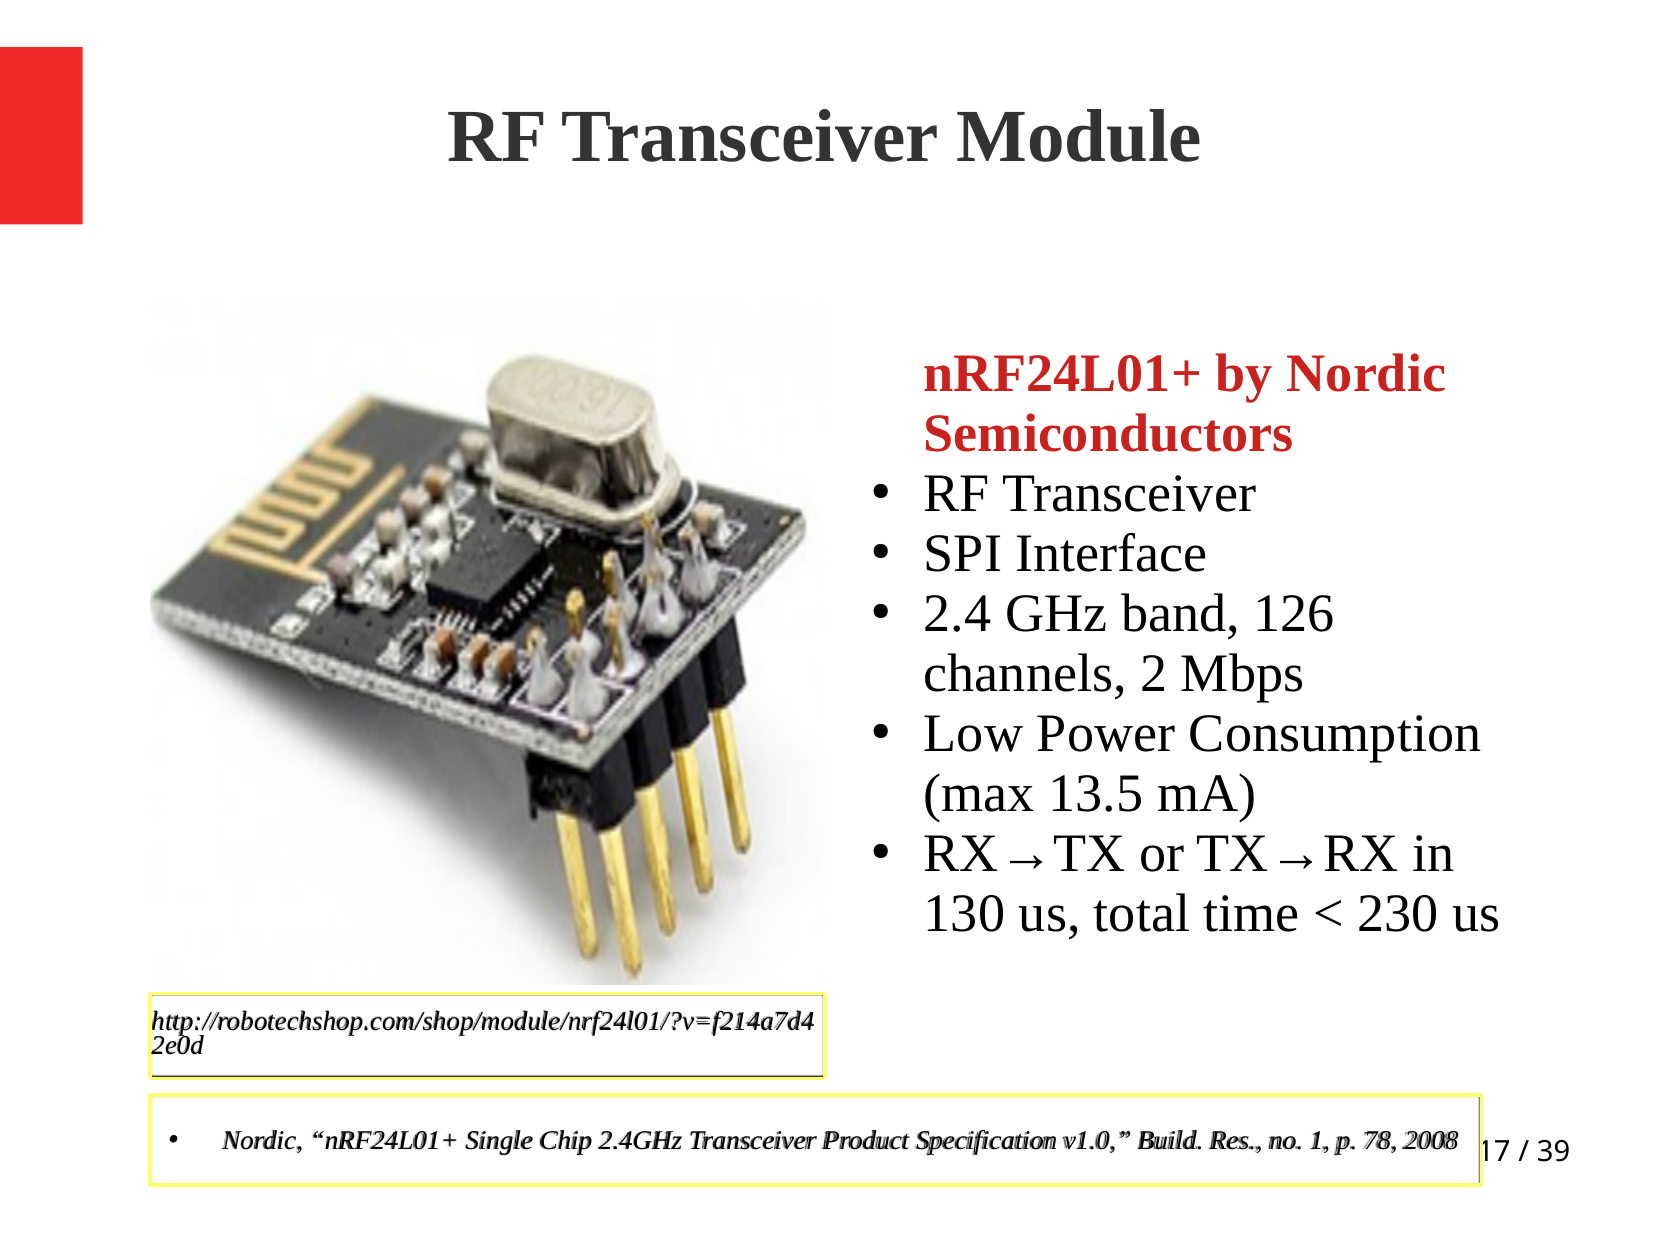

# RF Transceiver Module
nRF24L01+ by Nordic Semiconductors
RF Transceiver
SPI Interface
2.4 GHz band, 126 channels, 2 Mbps
Low Power Consumption (max 13.5 mA)
RX→TX or TX→RX in 130 us, total time < 230 us
http://robotechshop.com/shop/module/nrf24l01/?v=f214a7d42e0d
Nordic, “nRF24L01+ Single Chip 2.4GHz Transceiver Product Specification v1.0,” Build. Res., no. 1, p. 78, 2008
17